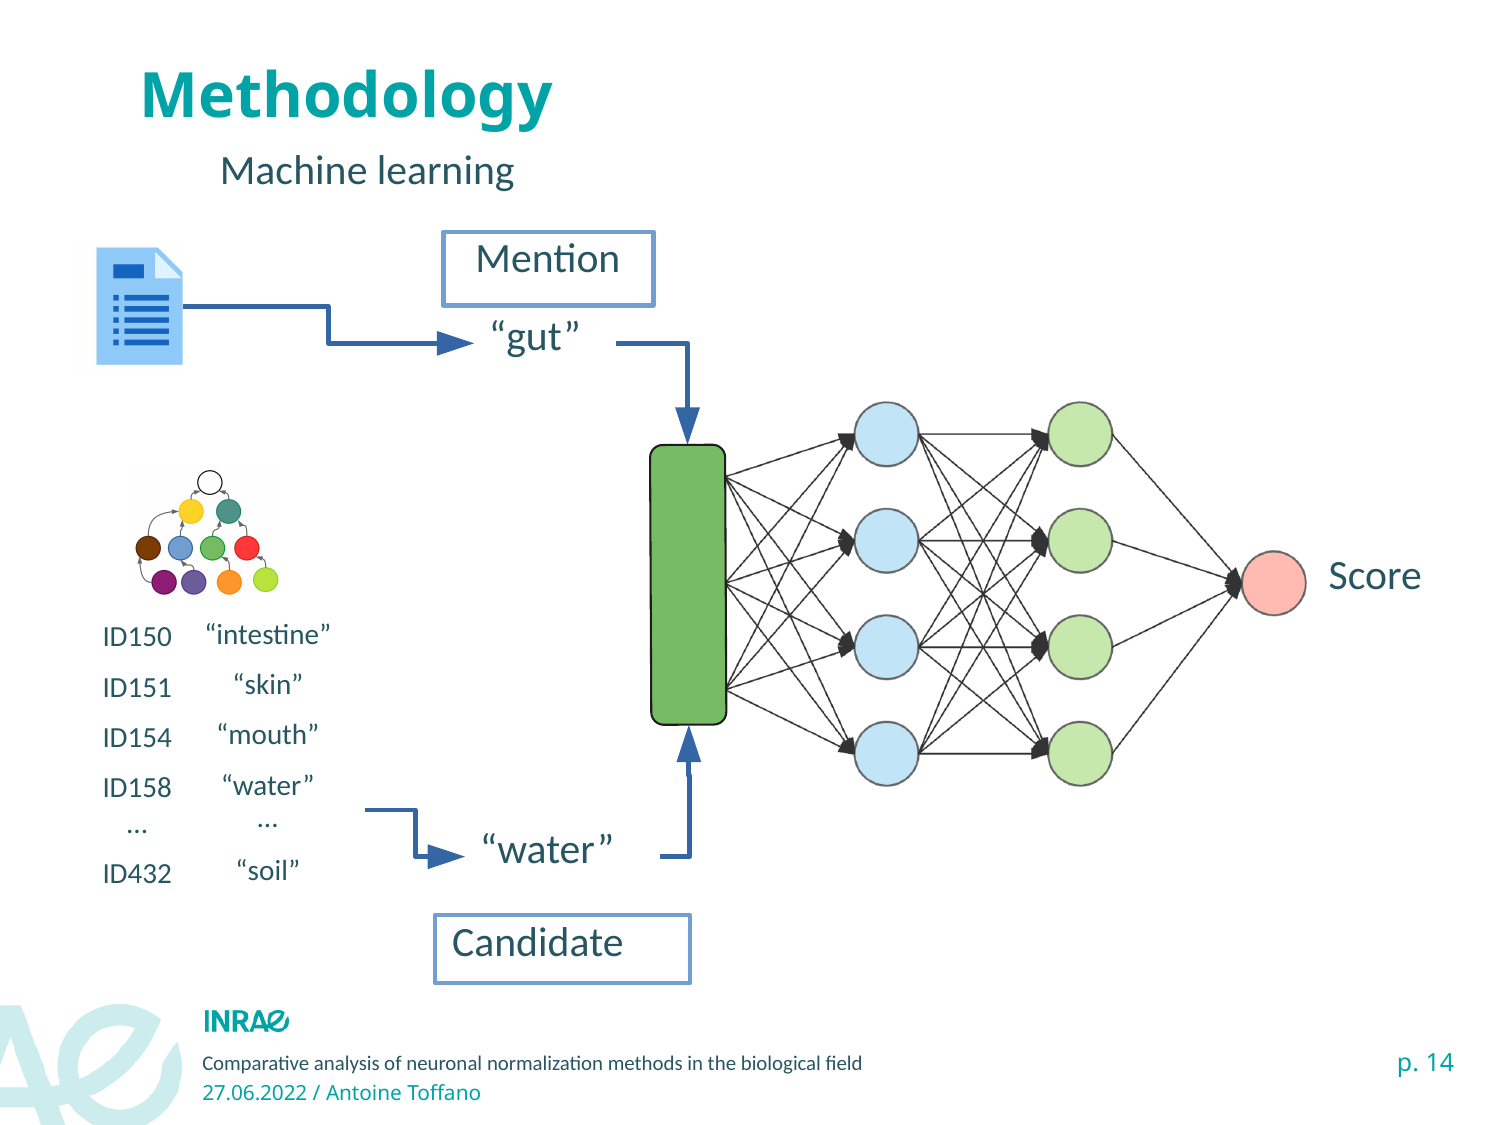

Methodology
Machine learning
Mention
“gut”
Score
“intestine”
“skin”
“mouth”
“water”
…
“soil”
ID150
ID151
ID154
ID158
...
ID432
“water”
Candidate